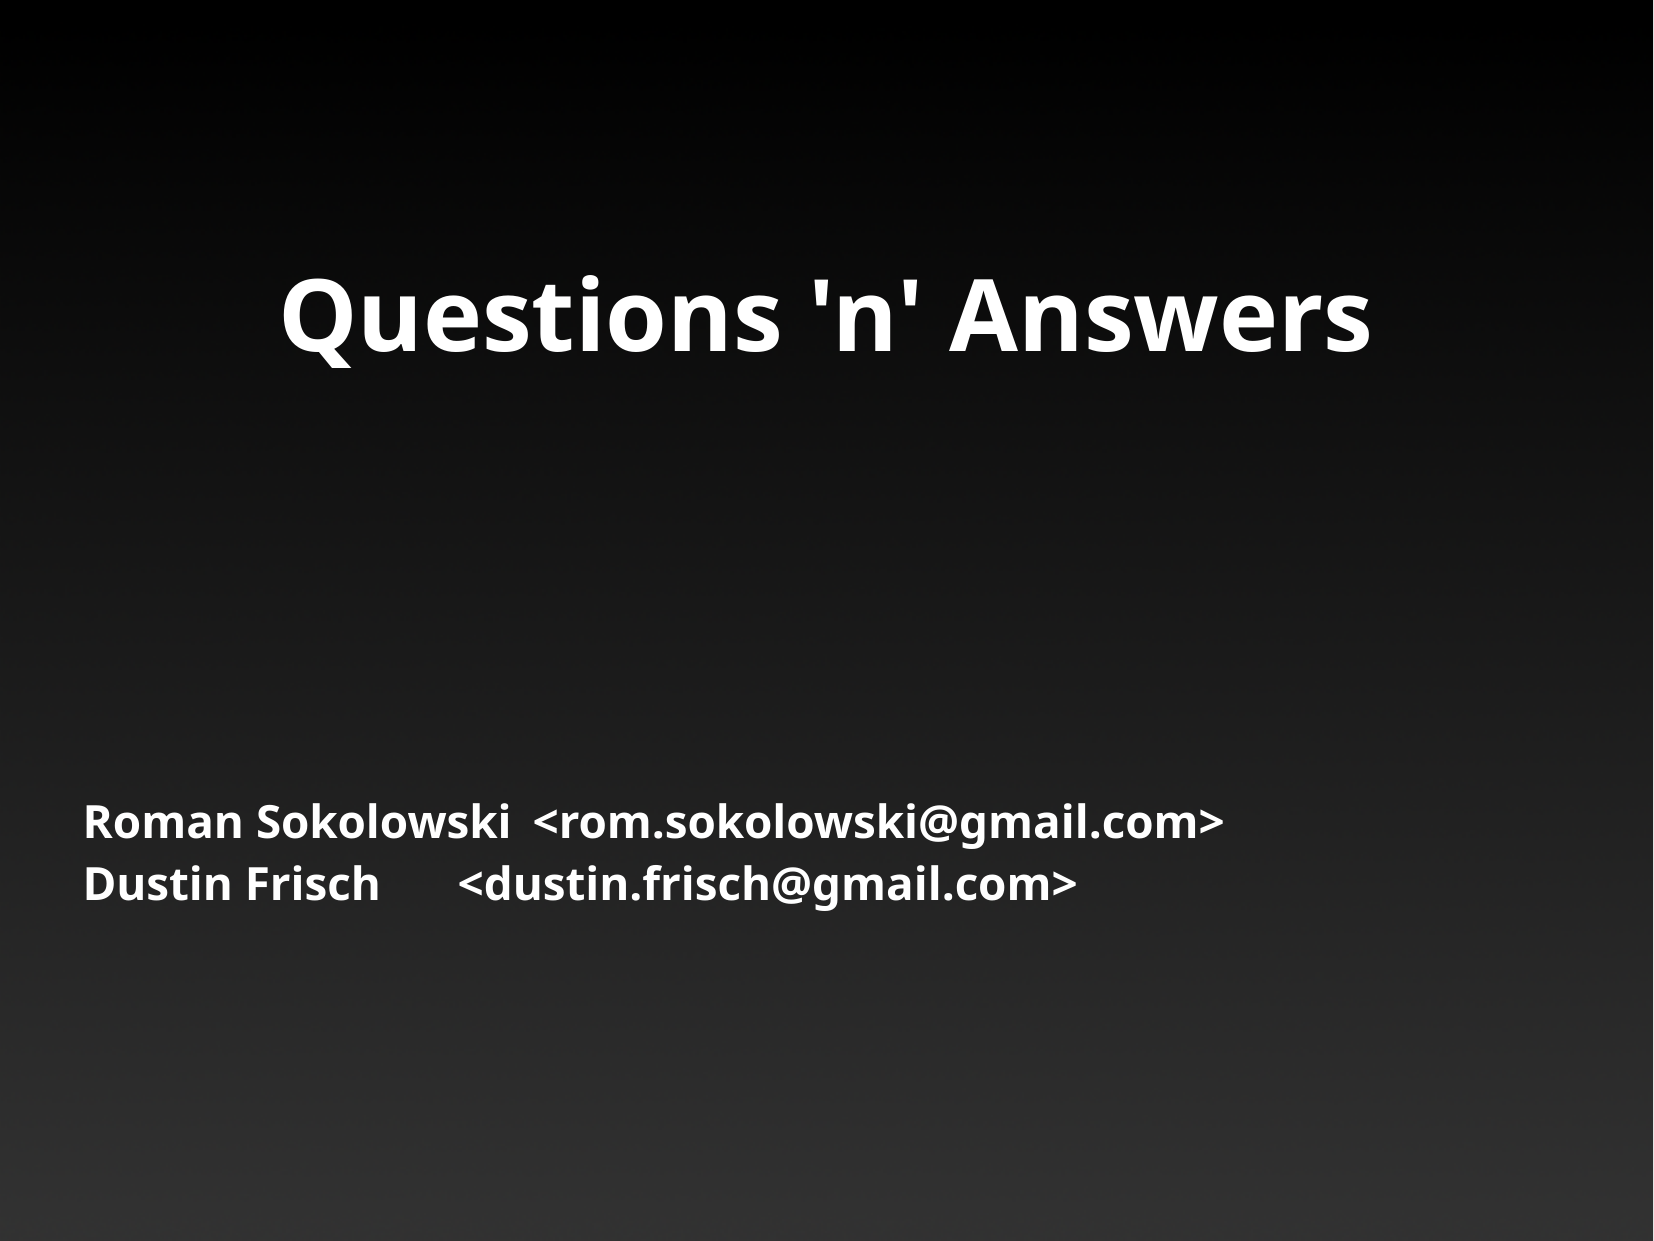

# Questions 'n' Answers
Roman Sokolowski	<rom.sokolowski@gmail.com>
Dustin Frisch		<dustin.frisch@gmail.com>